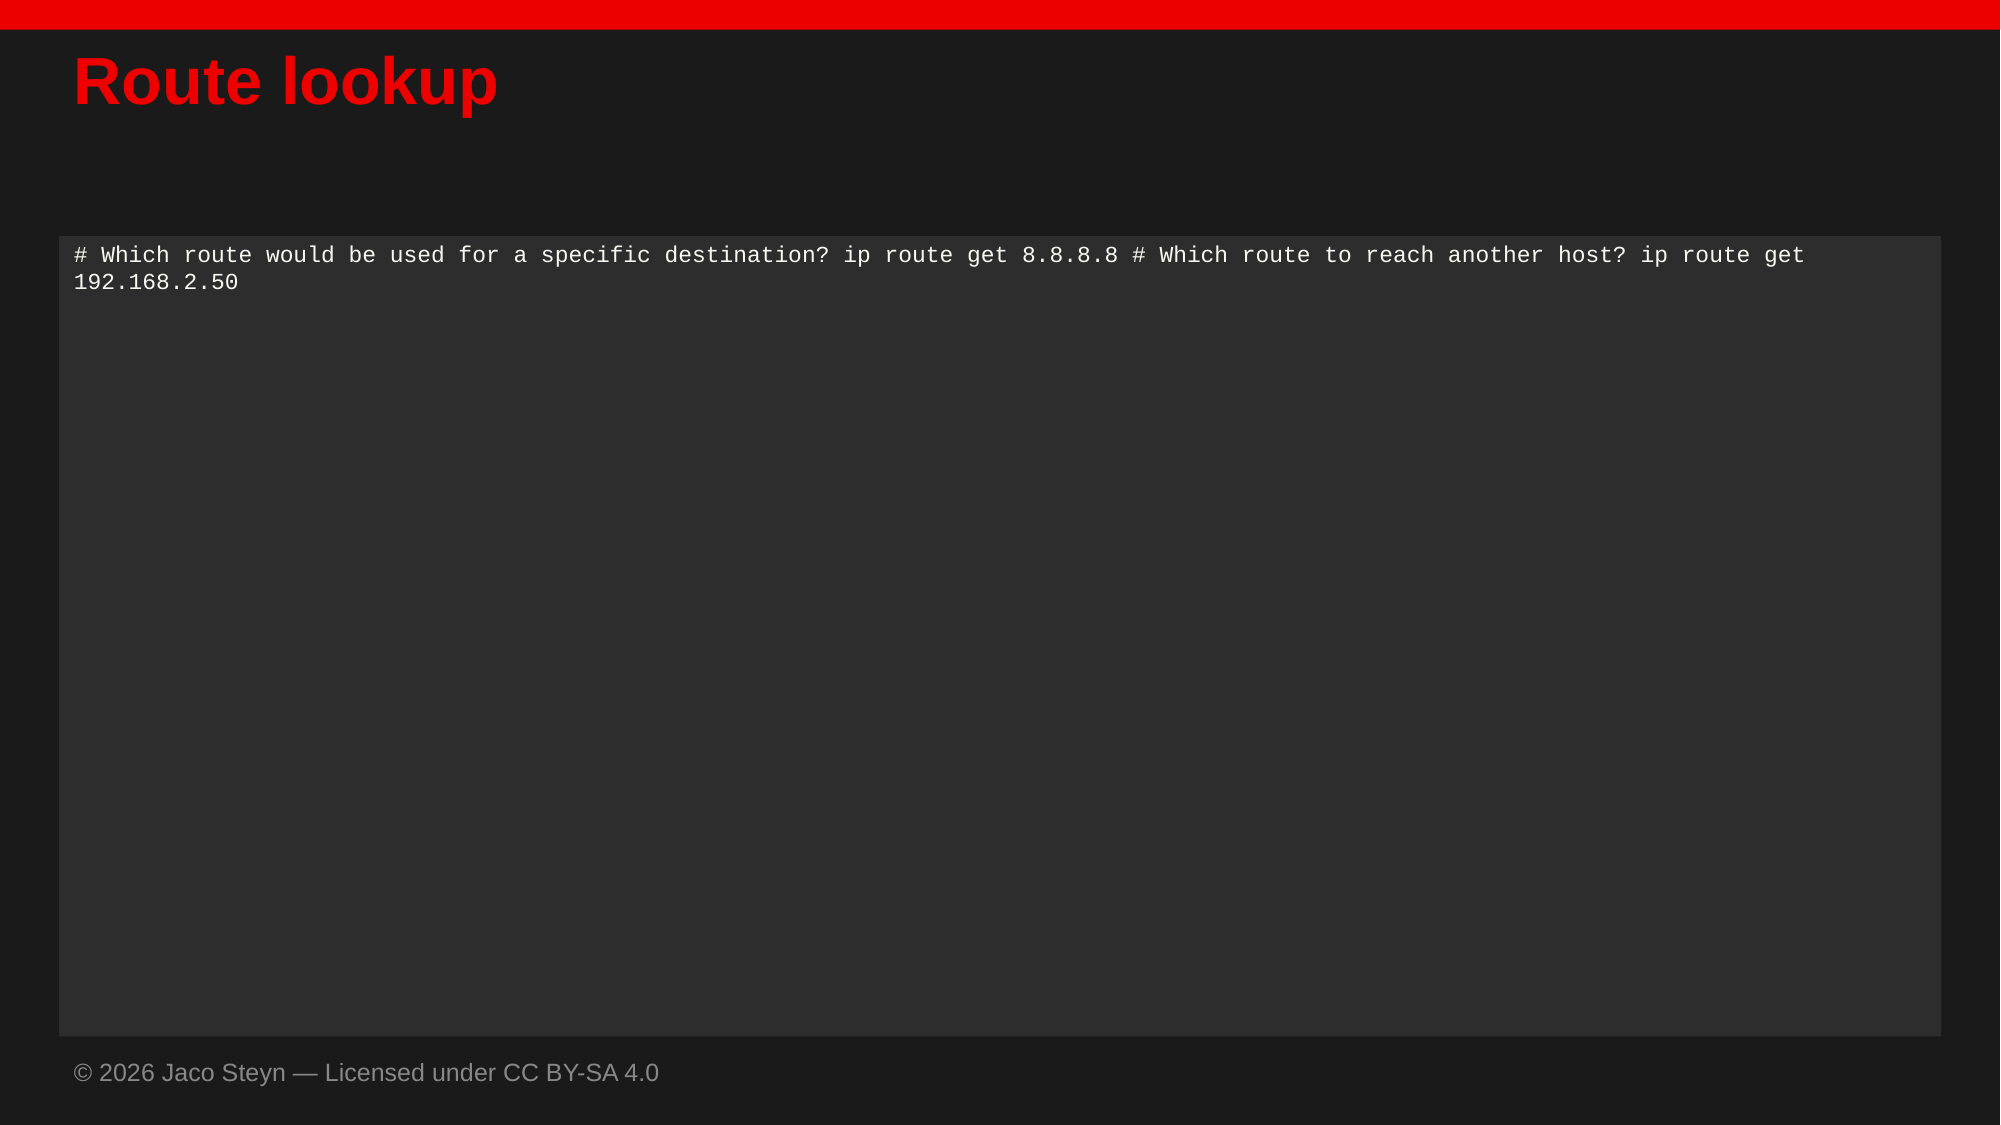

Route lookup
# Which route would be used for a specific destination? ip route get 8.8.8.8 # Which route to reach another host? ip route get 192.168.2.50
© 2026 Jaco Steyn — Licensed under CC BY-SA 4.0